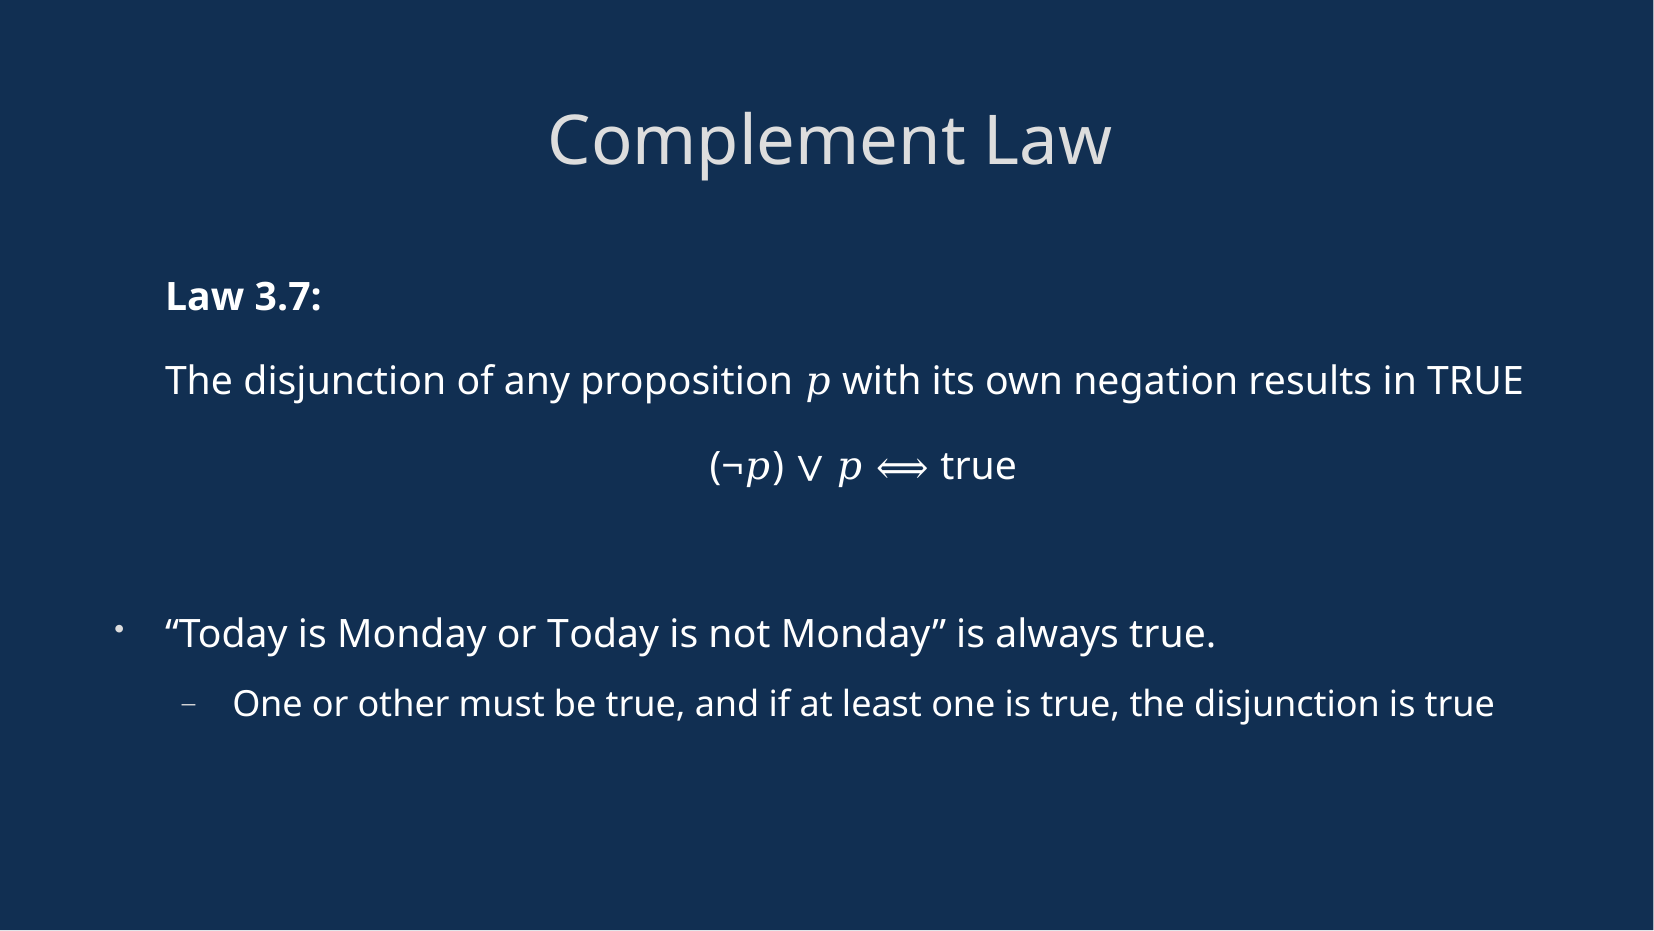

# Complement Law
Law 3.7:
The disjunction of any proposition 𝑝 with its own negation results in TRUE
(¬𝑝) ∨ 𝑝 ⟺ true
“Today is Monday or Today is not Monday” is always true.
One or other must be true, and if at least one is true, the disjunction is true